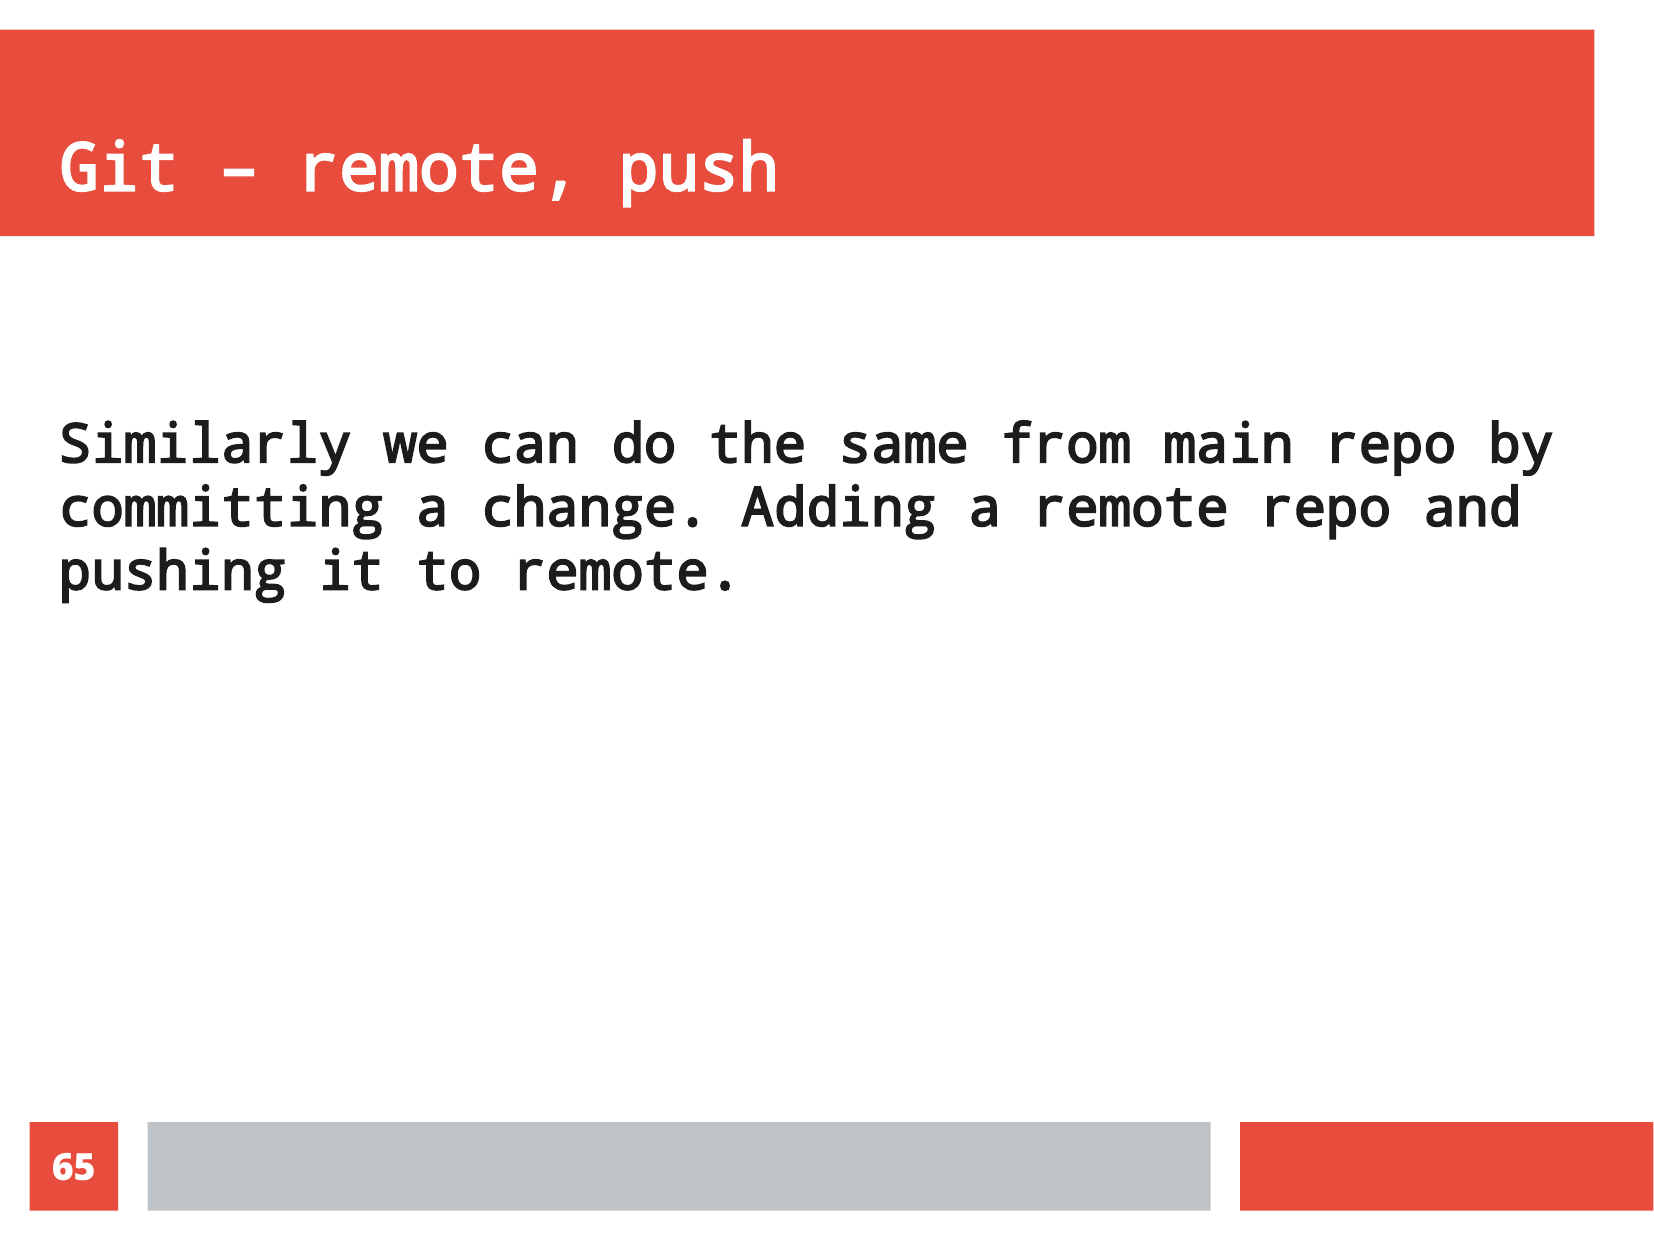

# Git – remote, push
Similarly we can do the same from main repo by committing a change. Adding a remote repo and pushing it to remote.
65